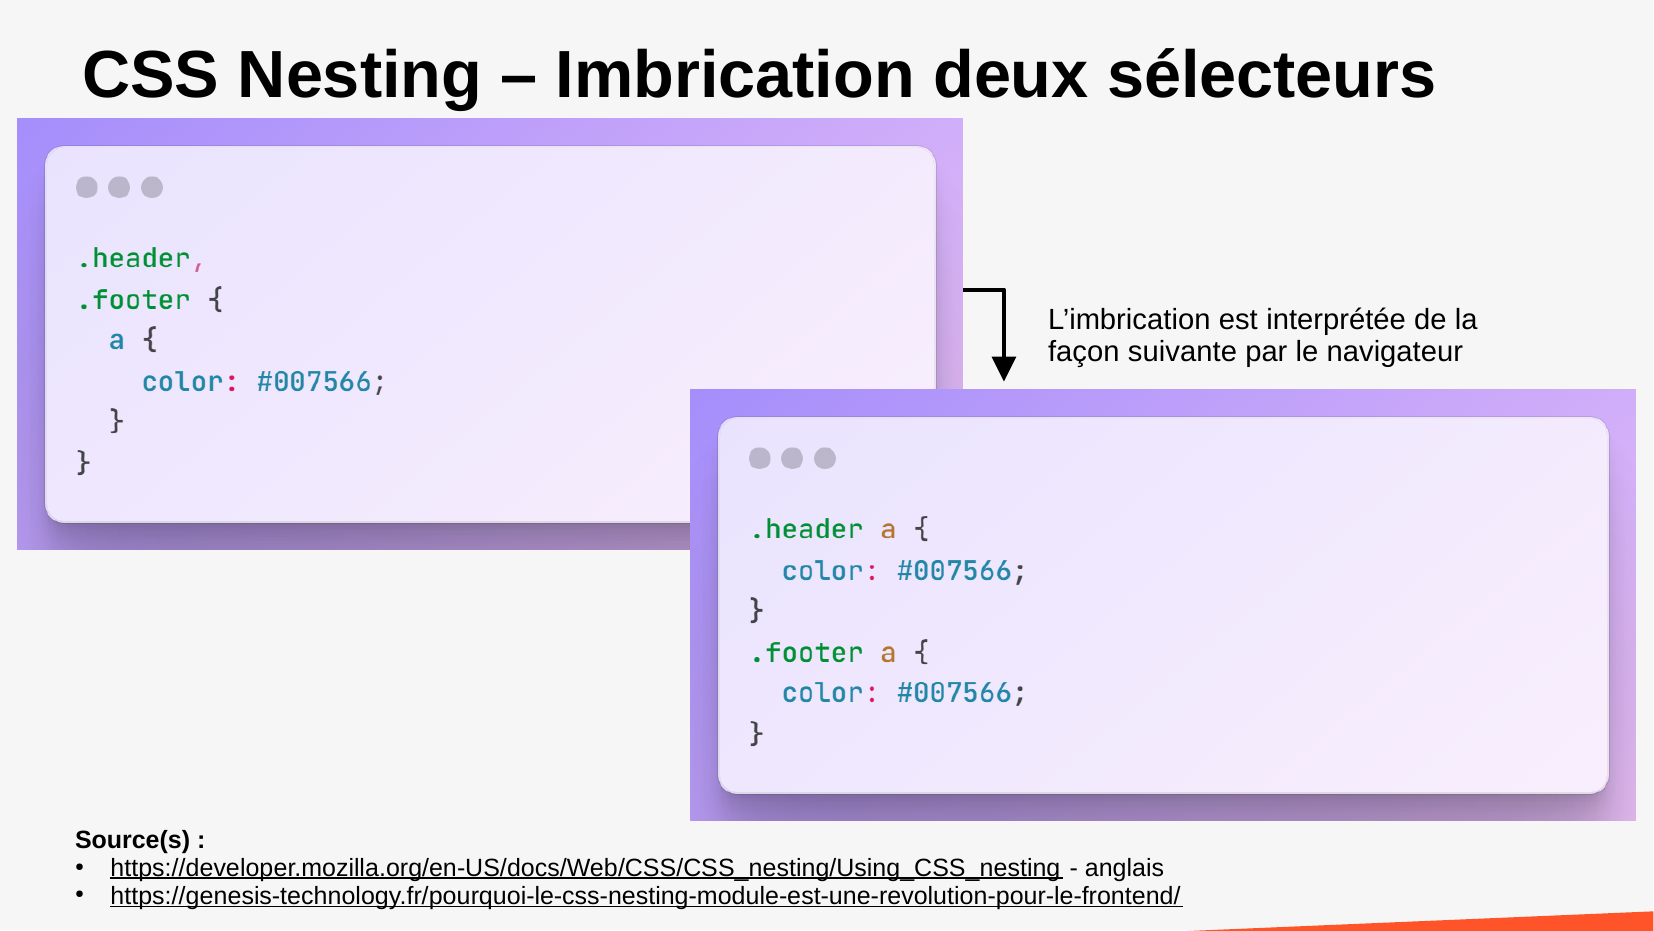

# CSS Nesting – Imbrication deux sélecteurs
L’imbrication est interprétée de la façon suivante par le navigateur
Source(s) :
https://developer.mozilla.org/en-US/docs/Web/CSS/CSS_nesting/Using_CSS_nesting - anglais
https://genesis-technology.fr/pourquoi-le-css-nesting-module-est-une-revolution-pour-le-frontend/
Très verbeux
Beaucoup de répétitivité
Impossibilité de faire de la programmation